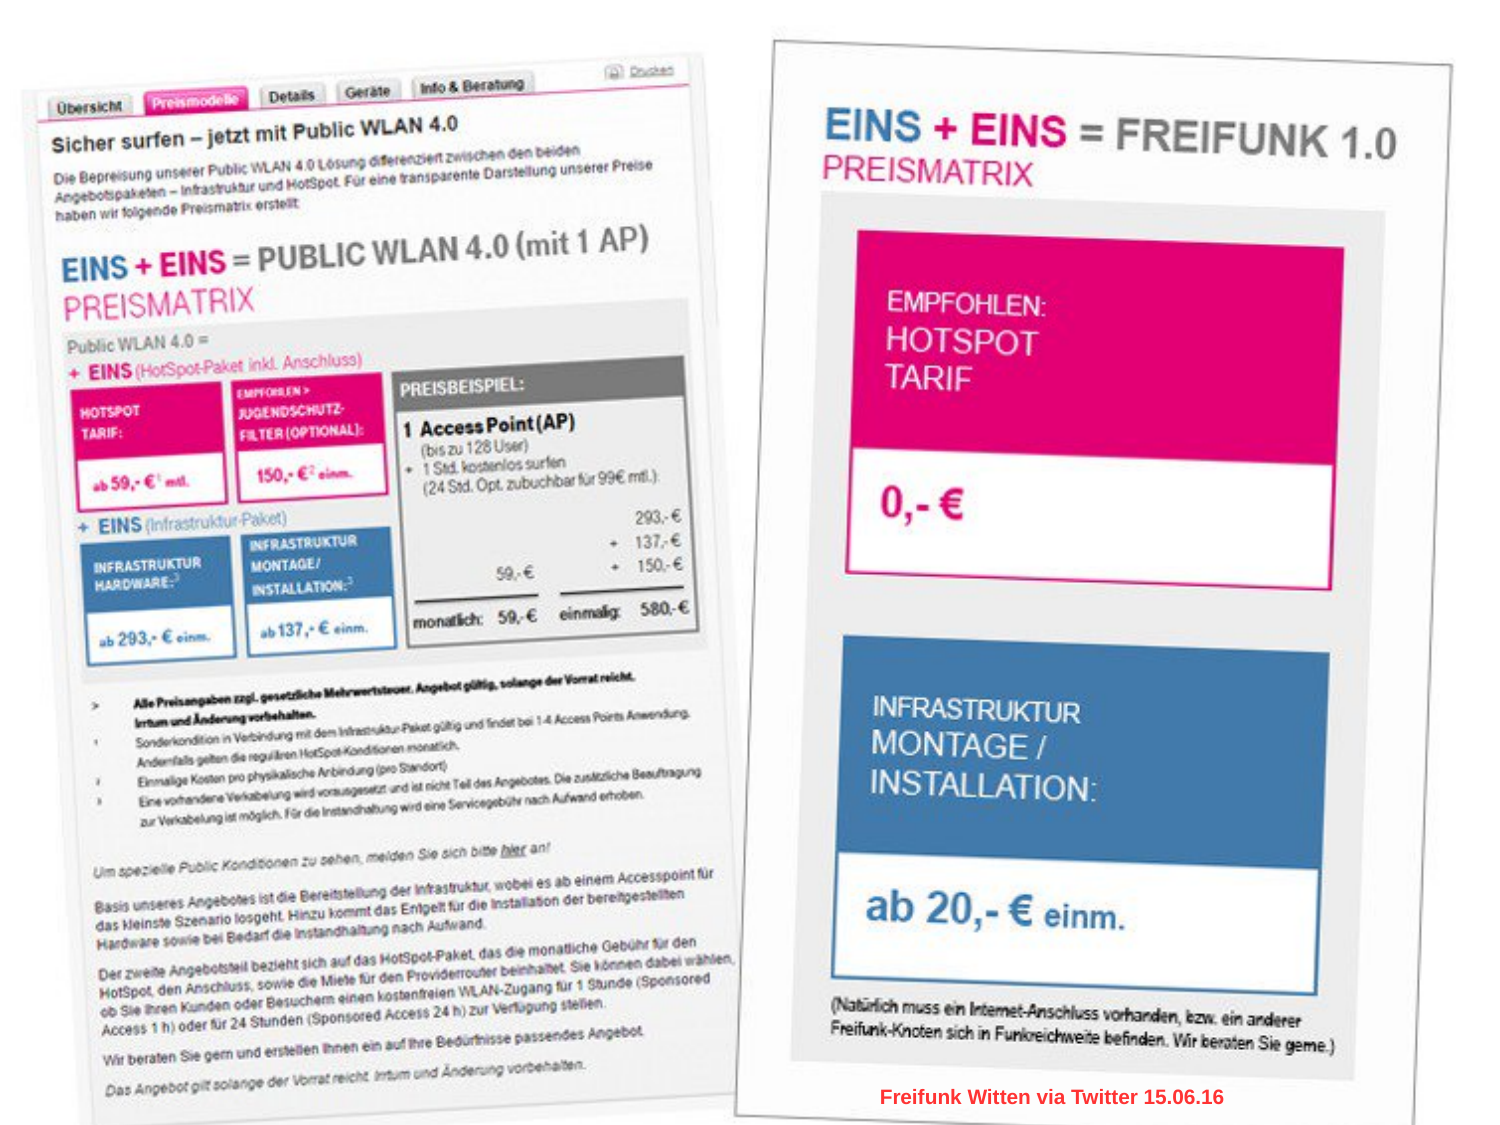

15
freifunk-myk.de
# Freifunk Witten via Twitter 15.06.16